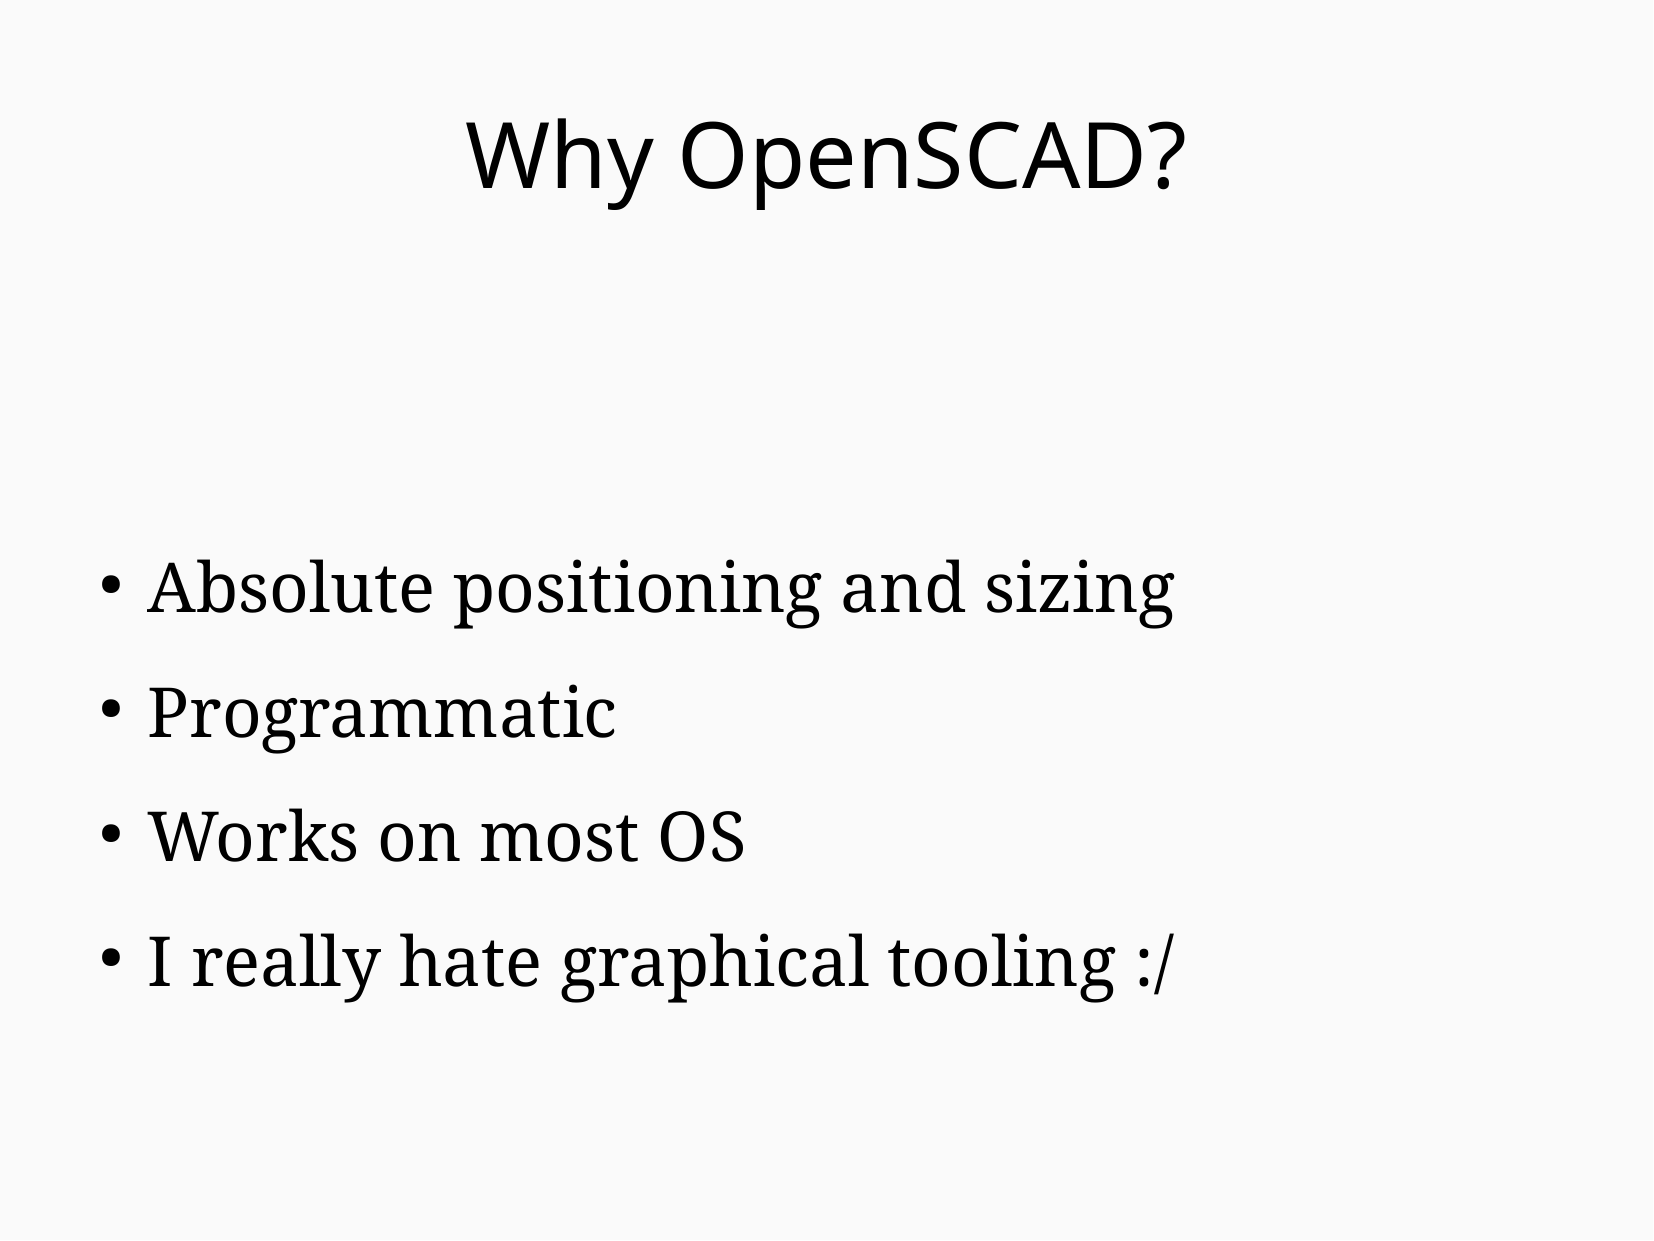

# Why OpenSCAD?
Absolute positioning and sizing
Programmatic
Works on most OS
I really hate graphical tooling :/